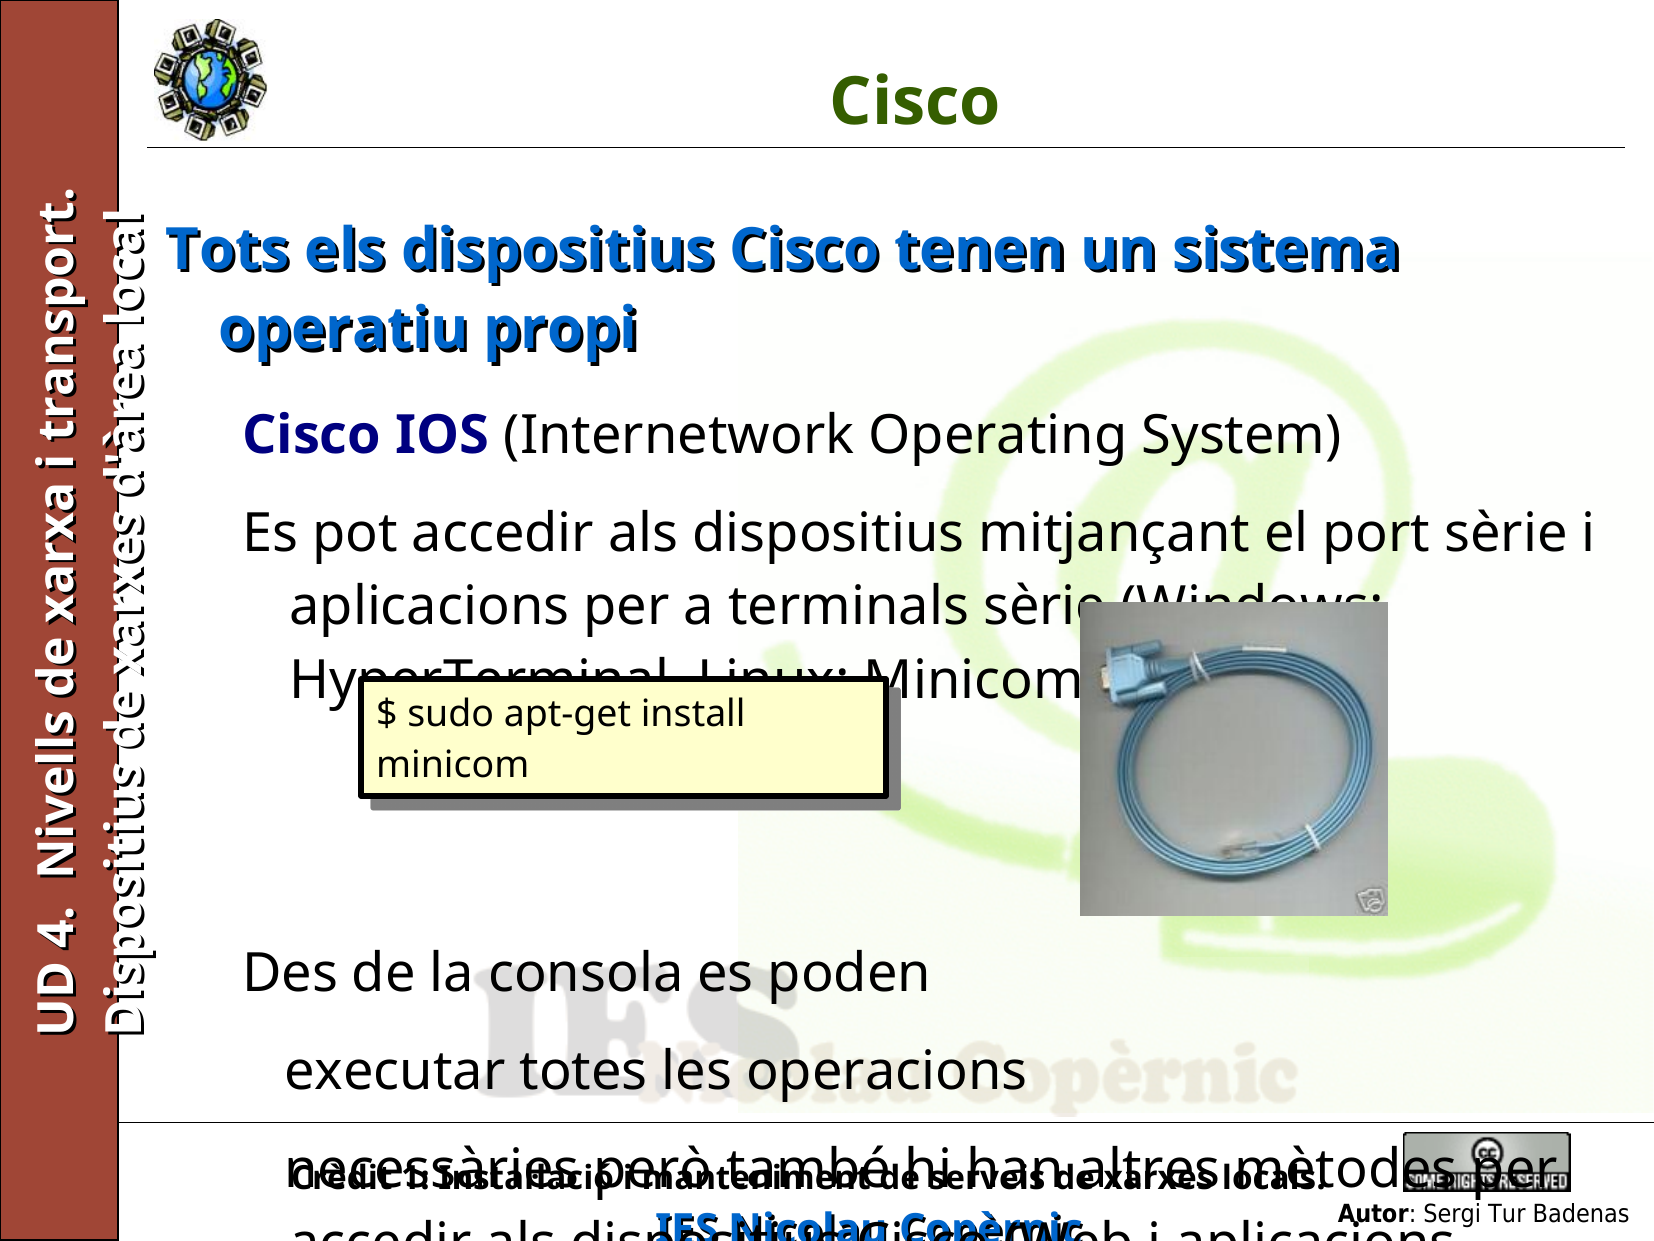

# Cisco
Tots els dispositius Cisco tenen un sistema operatiu propi
Cisco IOS (Internetwork Operating System)
Es pot accedir als dispositius mitjançant el port sèrie i aplicacions per a terminals sèrie (Windows: HyperTerminal, Linux: Minicom)
Des de la consola es poden
 executar totes les operacions
 necessàries però també hi han altres mètodes per accedir als dispositius Cisco (Web i aplicacions específiques)
$ sudo apt-get install minicom